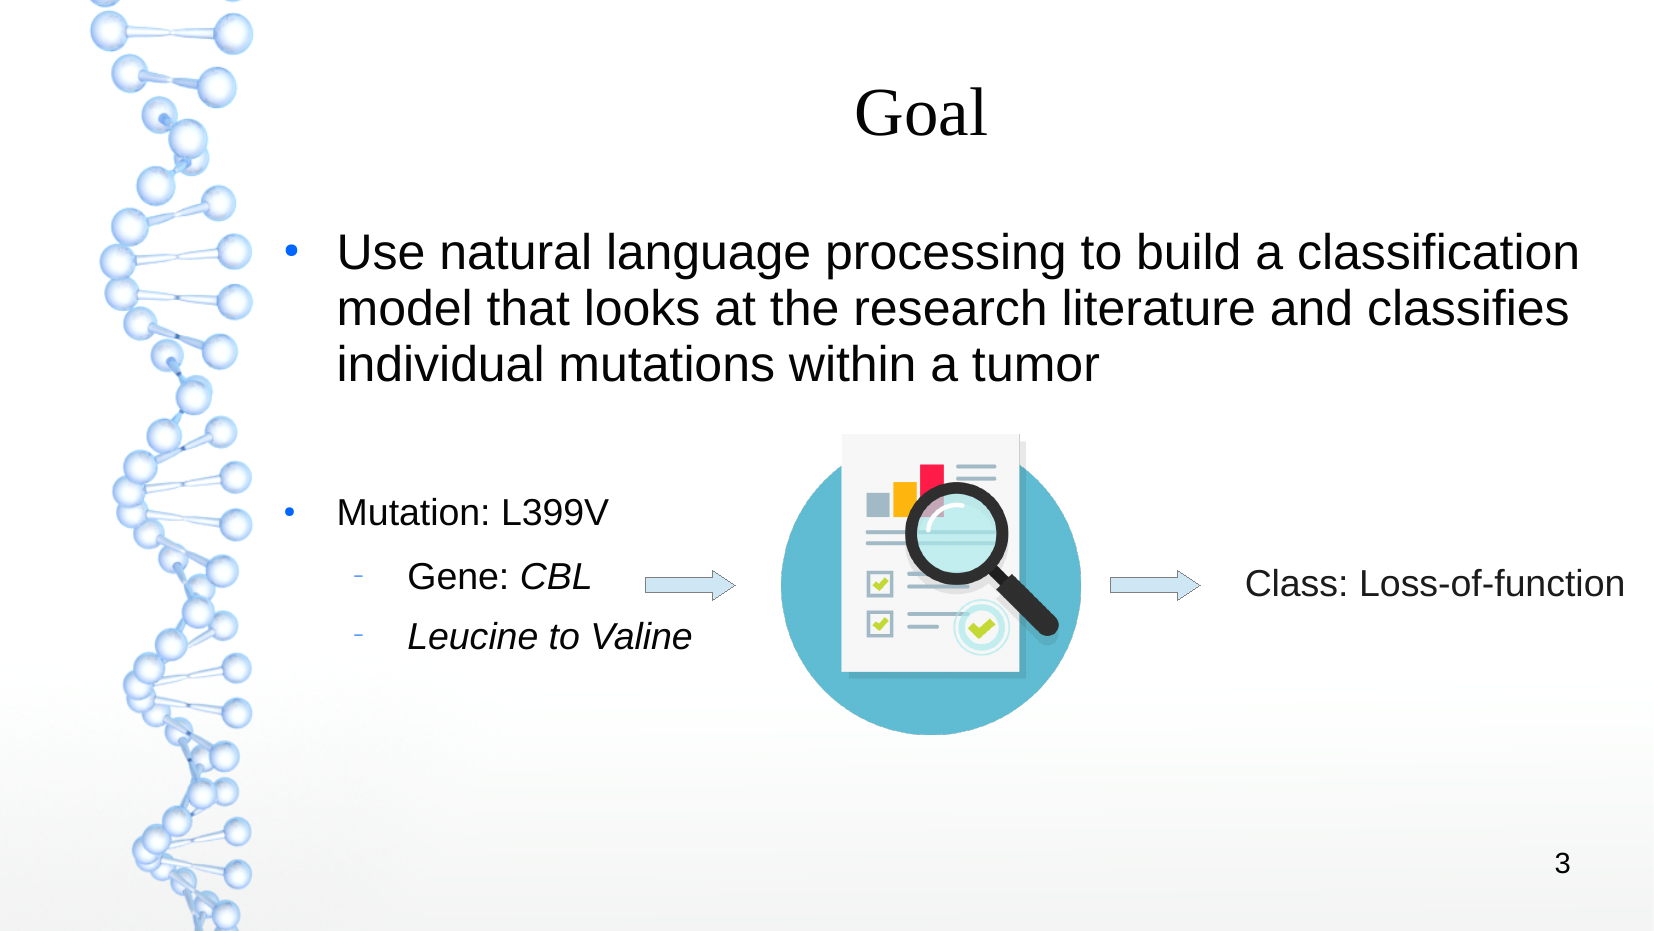

# Goal
Use natural language processing to build a classification model that looks at the research literature and classifies individual mutations within a tumor
Mutation: L399V
Gene: CBL
Leucine to Valine
Class: Loss-of-function
3